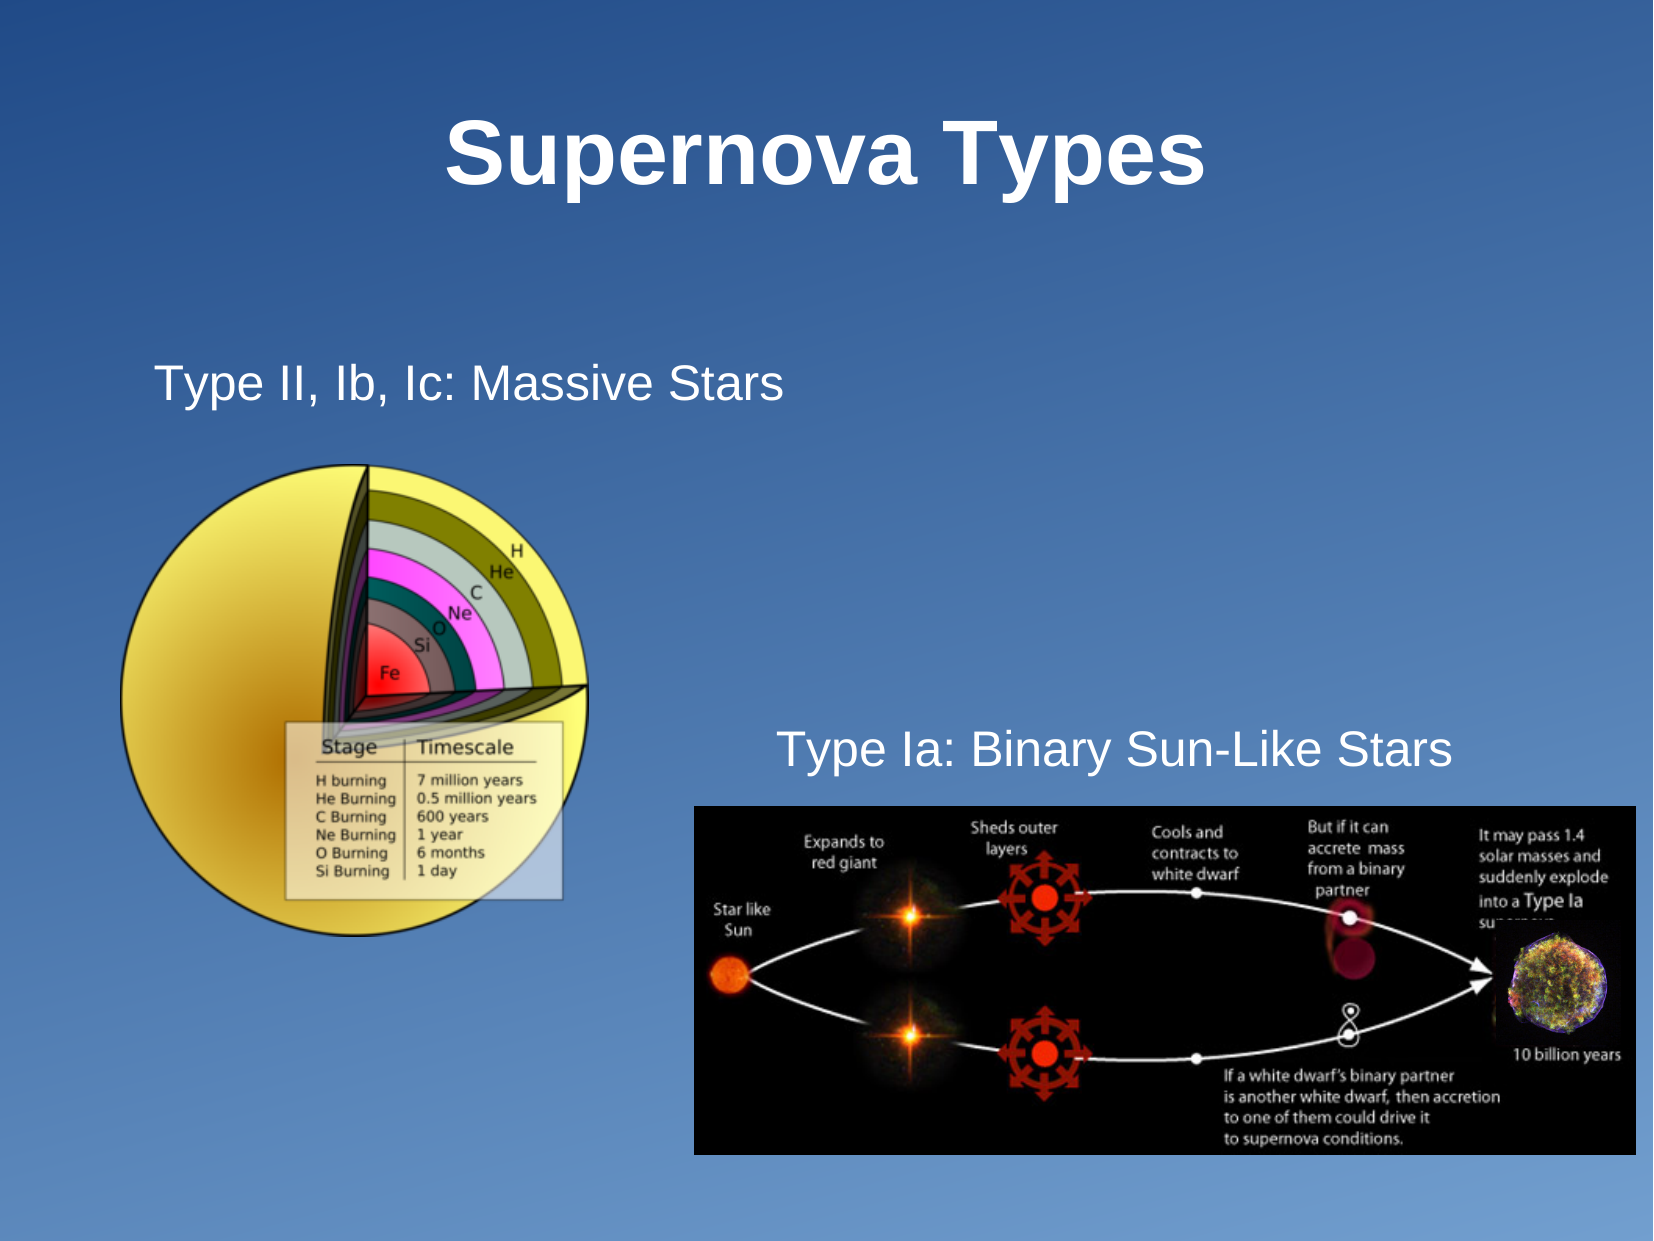

# Supernova Types
Type II, Ib, Ic: Massive Stars
Type Ia: Binary Sun-Like Stars